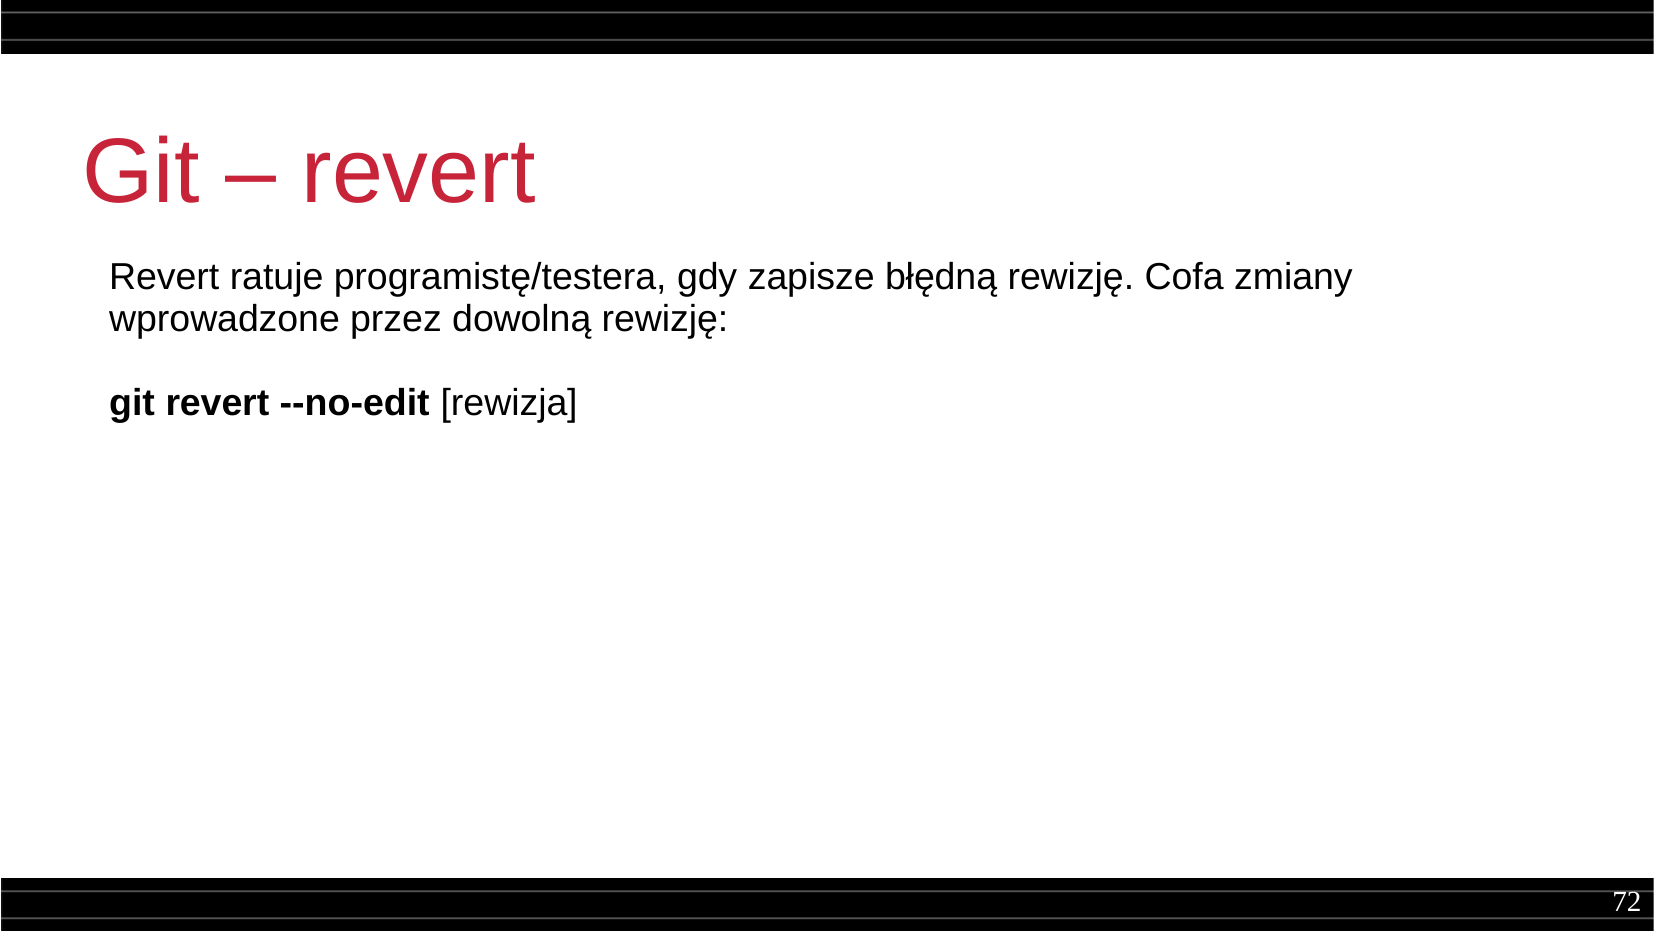

# Git – revert
Revert ratuje programistę/testera, gdy zapisze błędną rewizję. Cofa zmiany wprowadzone przez dowolną rewizję:
git revert --no-edit [rewizja]